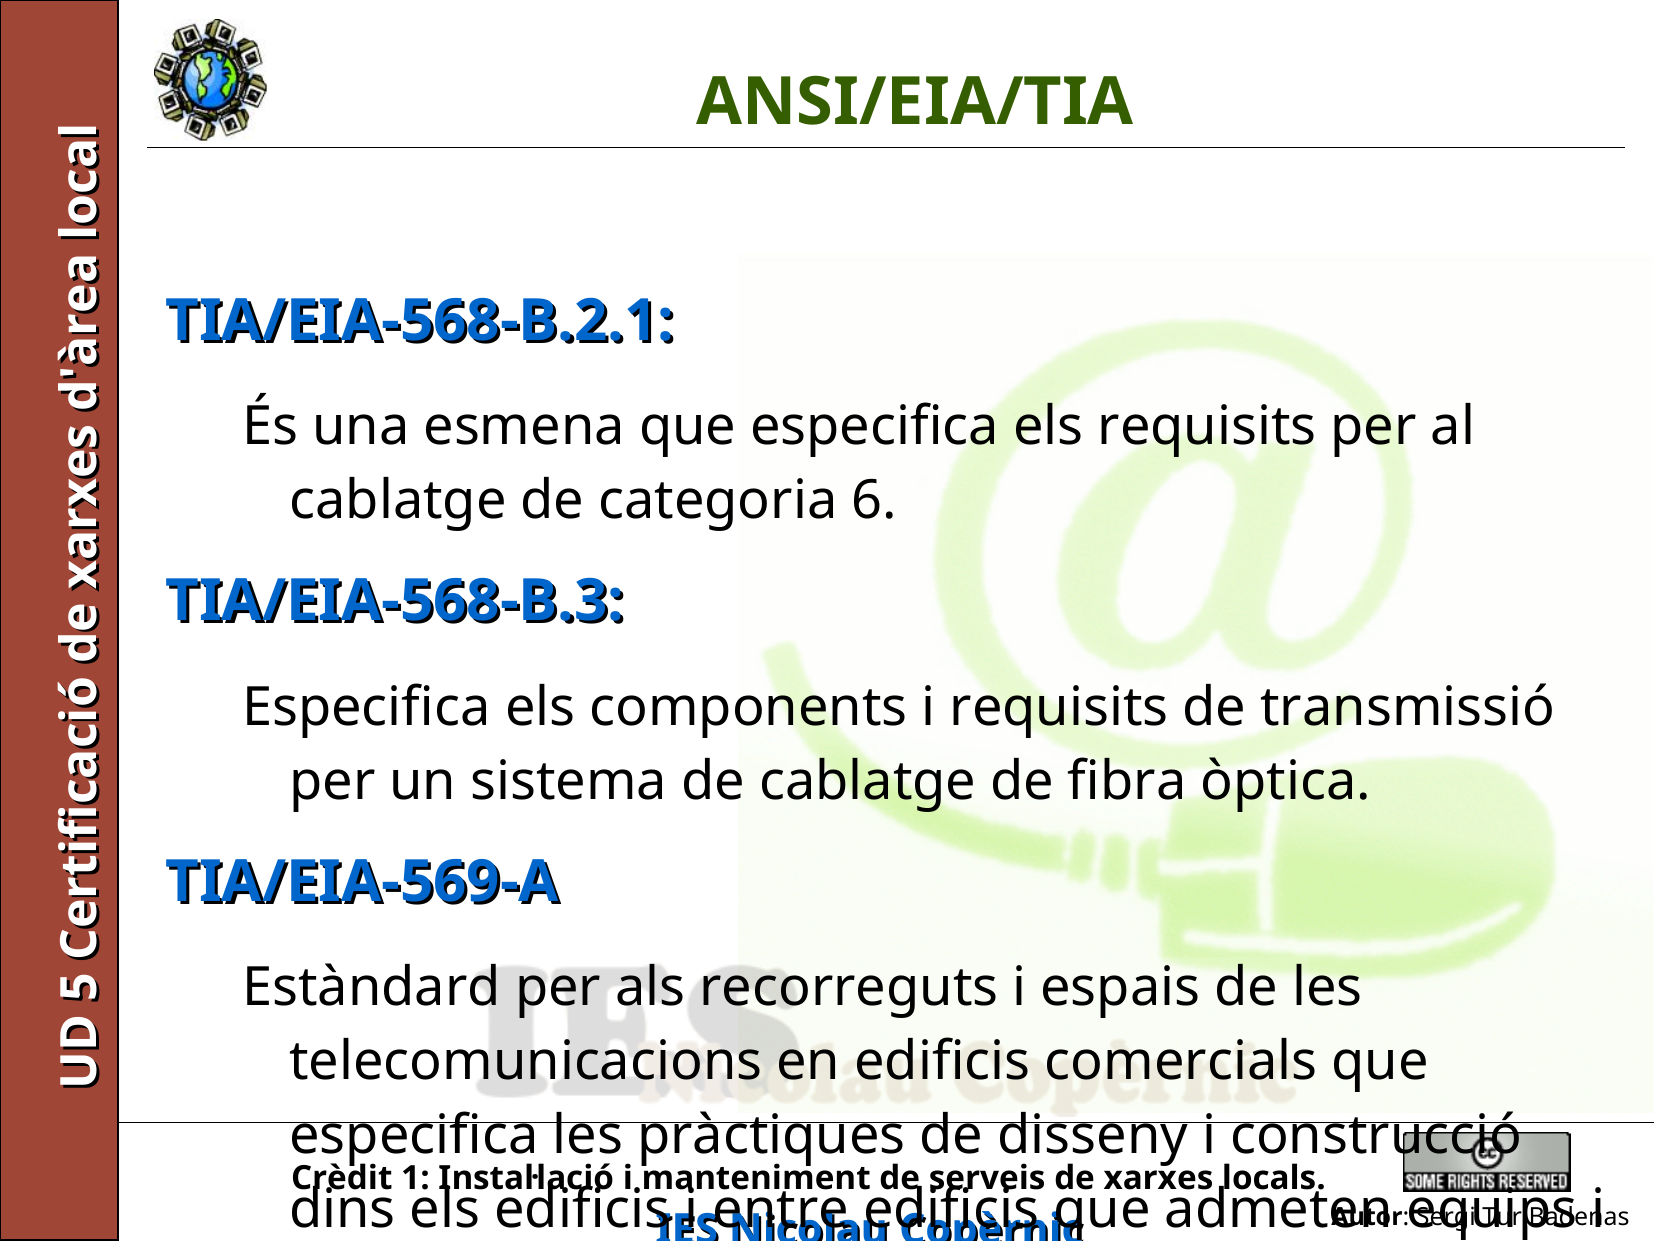

# ANSI/EIA/TIA
TIA/EIA-568-B.2.1:
És una esmena que especifica els requisits per al cablatge de categoria 6.
TIA/EIA-568-B.3:
Especifica els components i requisits de transmissió per un sistema de cablatge de fibra òptica.
TIA/EIA-569-A
Estàndard per als recorreguts i espais de les telecomunicacions en edificis comercials que especifica les pràctiques de disseny i construcció dins els edificis i entre edificis que admeten equips i mitjans de telecomunicacions.